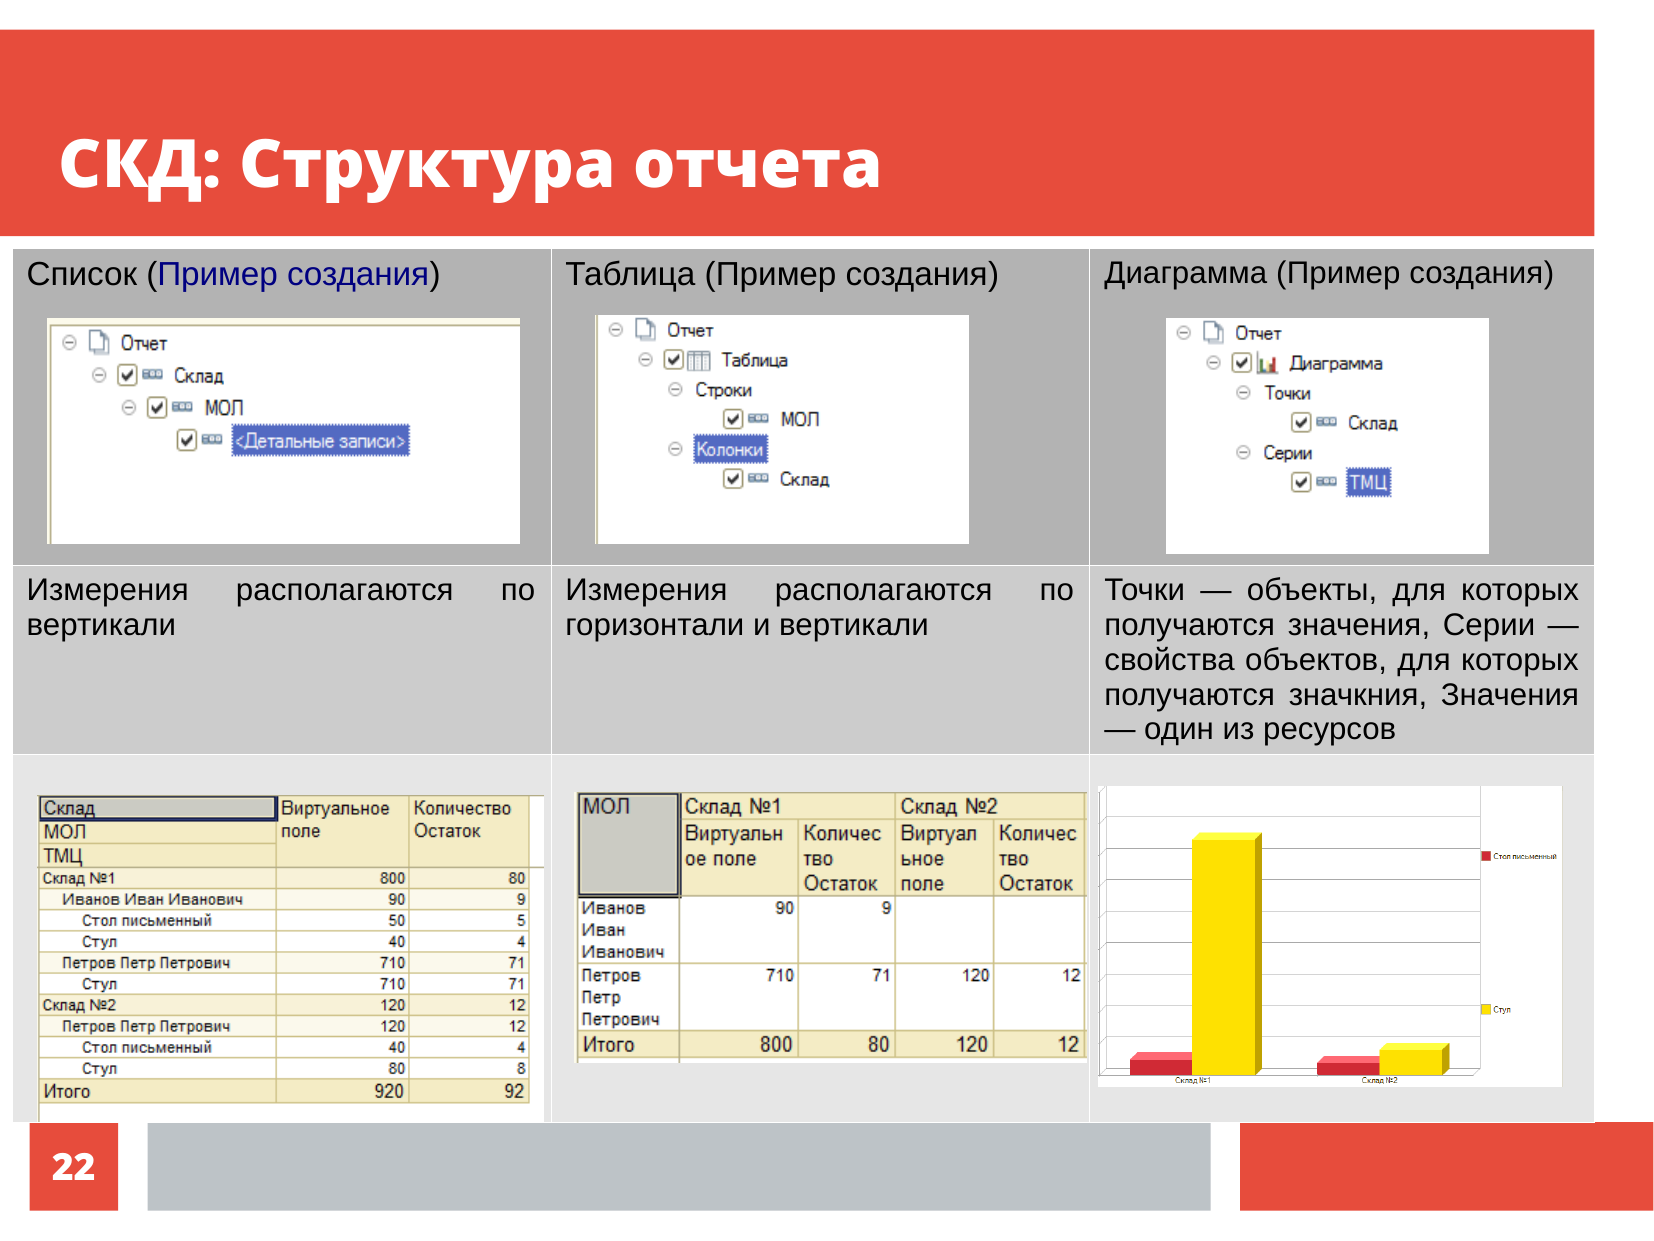

# СКД: Структура отчета
| Список (Пример создания) | Таблица (Пример создания) | Диаграмма (Пример создания) |
| --- | --- | --- |
| Измерения располагаются по вертикали | Измерения располагаются по горизонтали и вертикали | Точки — объекты, для которых получаются значения, Серии — свойства объектов, для которых получаются значкния, Значения — один из ресурсов |
| | | |
22